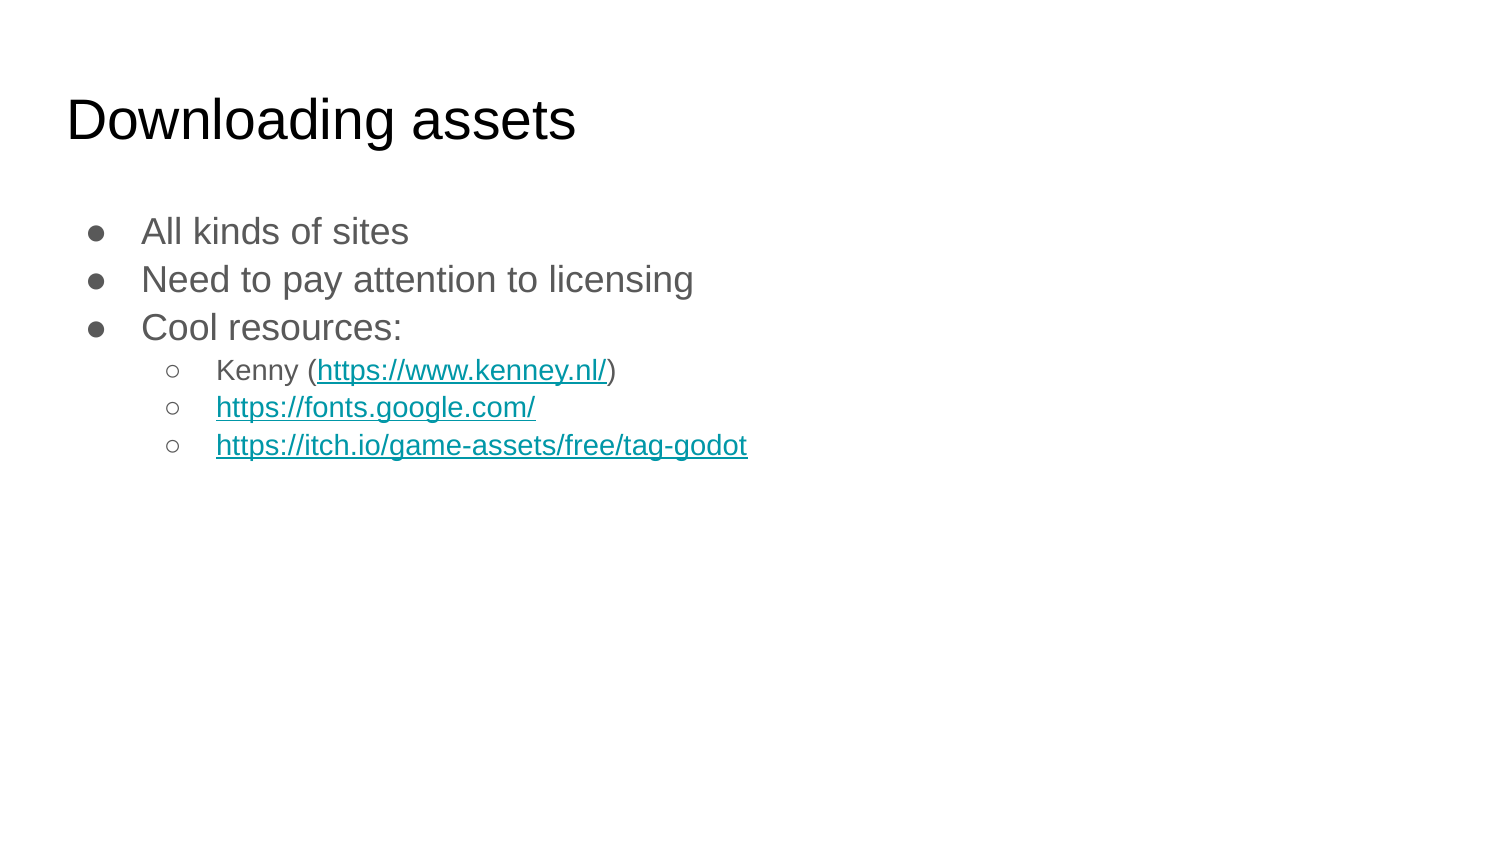

# Downloading assets
All kinds of sites
Need to pay attention to licensing
Cool resources:
Kenny (https://www.kenney.nl/)
https://fonts.google.com/
https://itch.io/game-assets/free/tag-godot